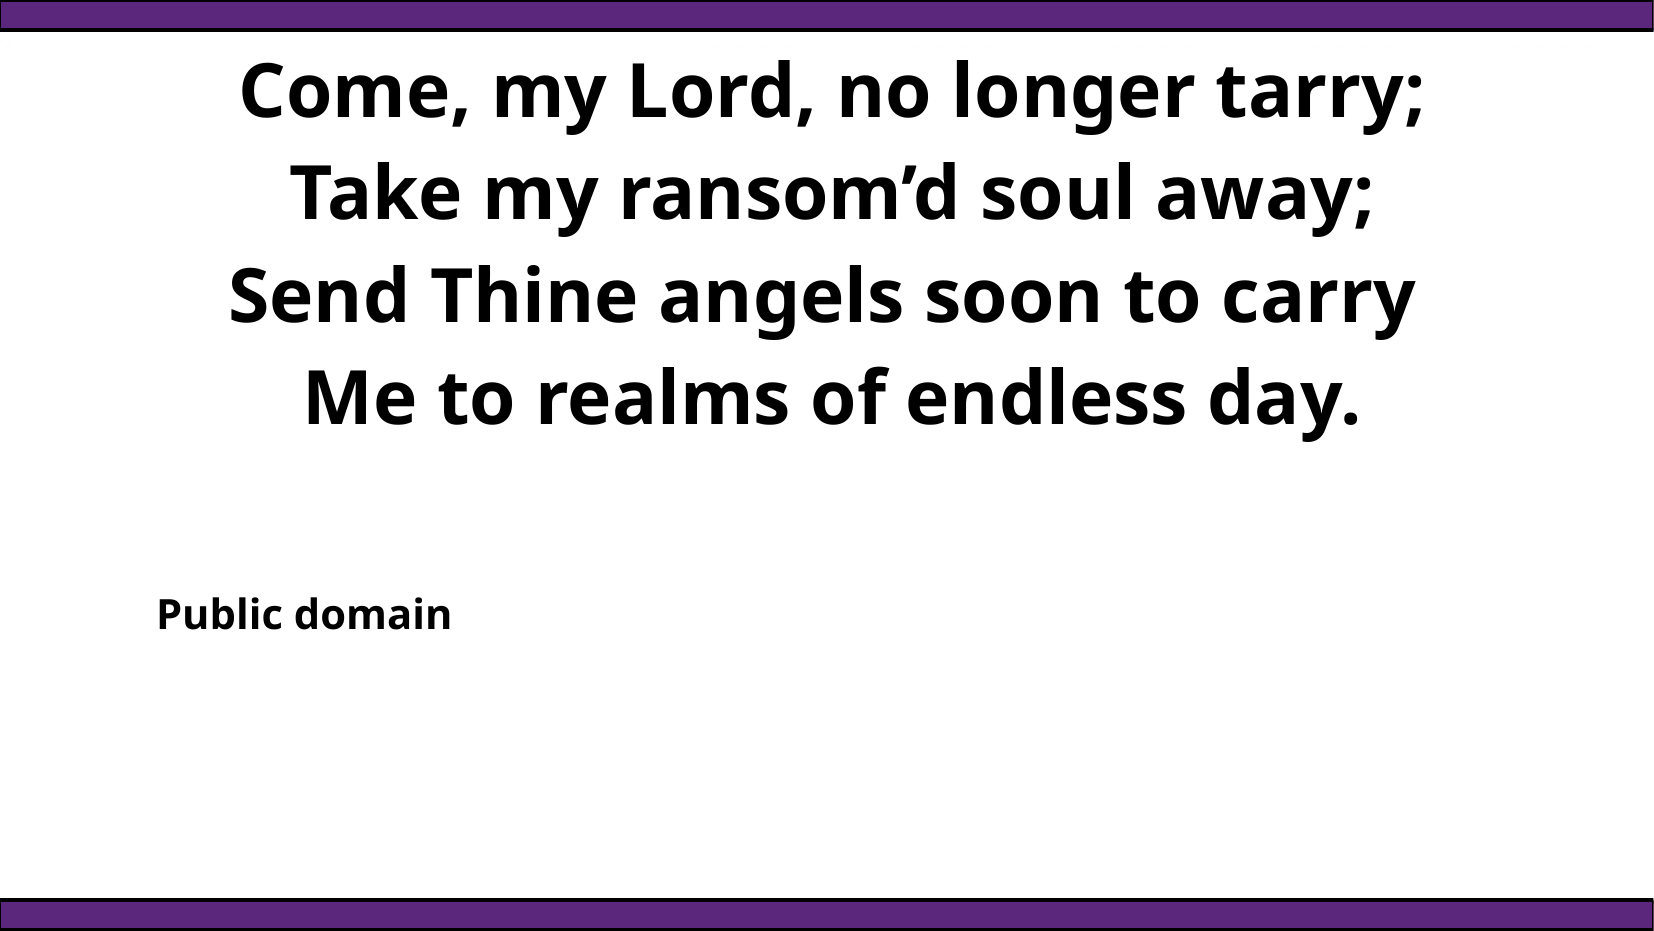

Come, my Lord, no longer tarry;
Take my ransom’d soul away;
Send Thine angels soon to carry
Me to realms of endless day.
 Public domain